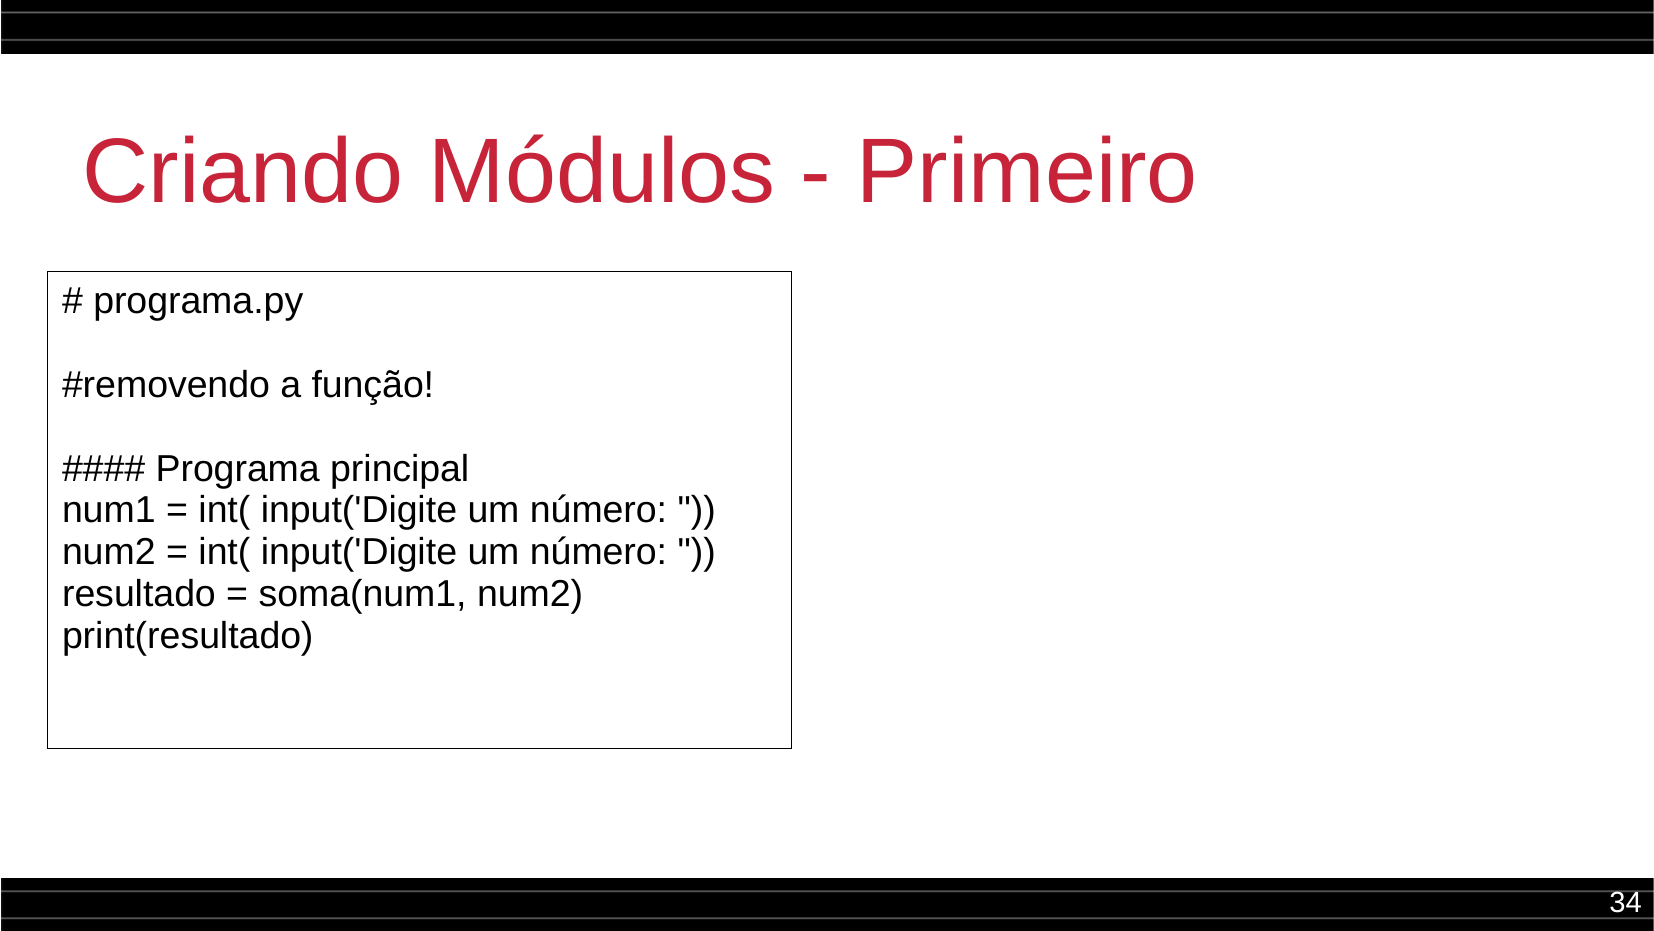

# Criando Módulos - Primeiro
# programa.py
#removendo a função!
#### Programa principal
num1 = int( input('Digite um número: "))
num2 = int( input('Digite um número: "))
resultado = soma(num1, num2)
print(resultado)